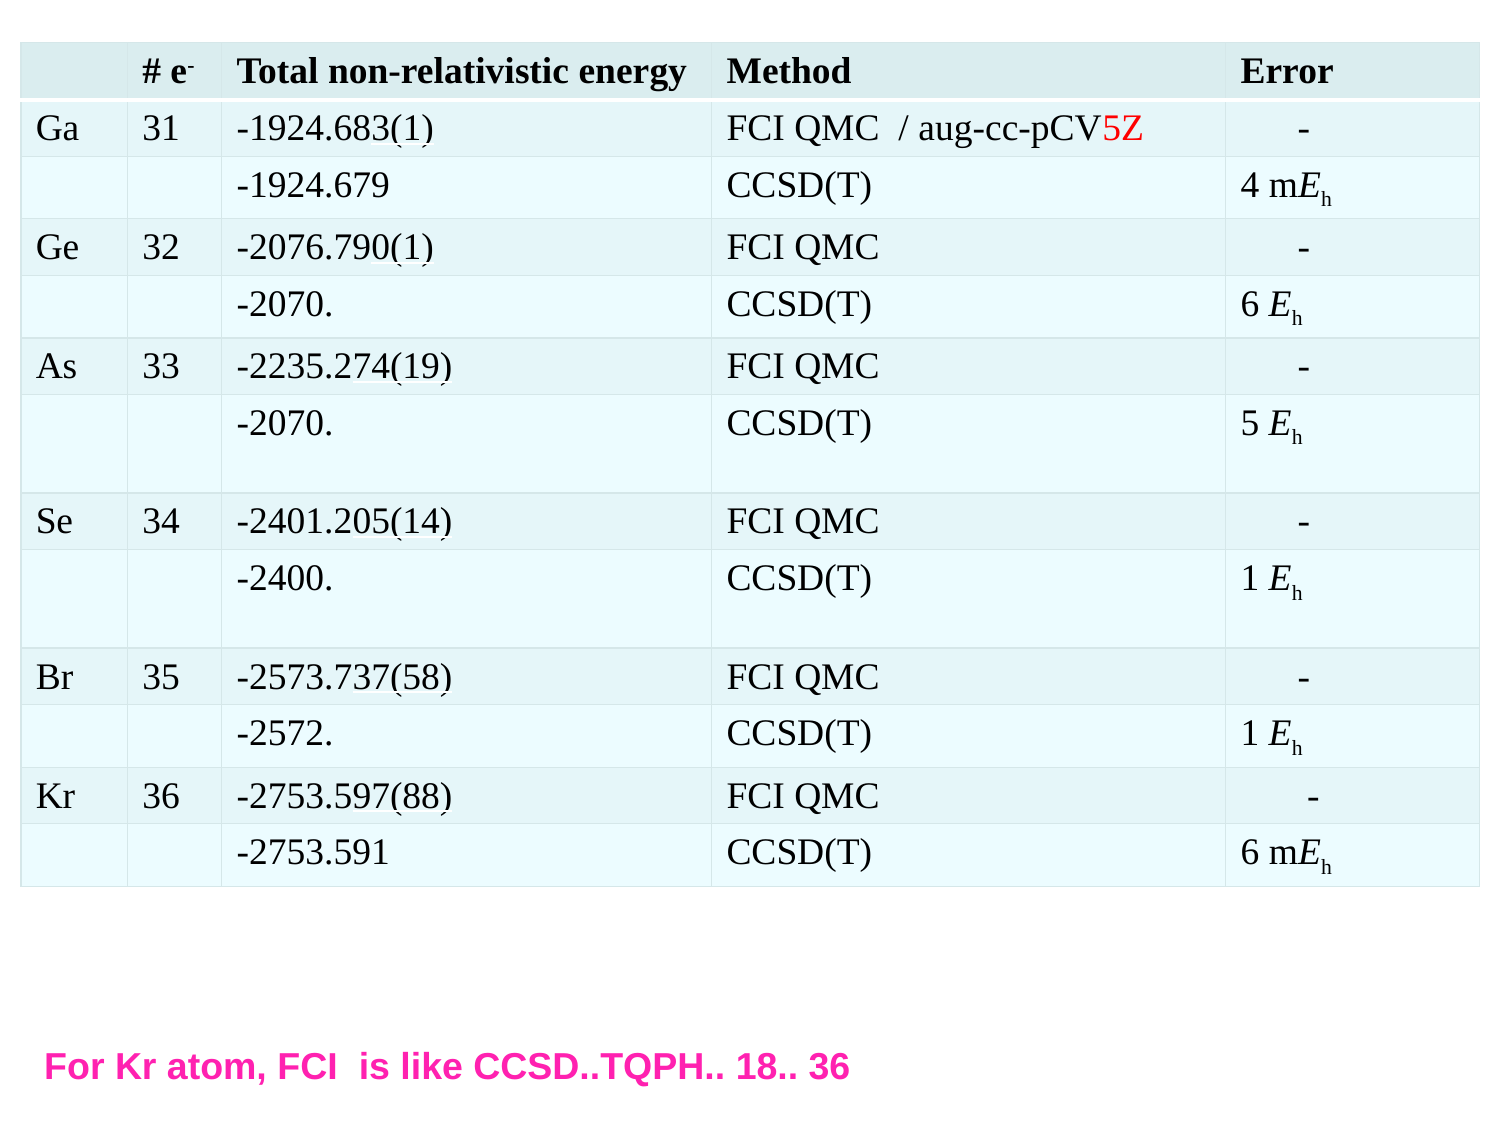

| | # e- | Total non-relativistic energy | Method | Error |
| --- | --- | --- | --- | --- |
| Ga | 31 | -1924.683(1) | FCI QMC / aug-cc-pCV5Z | - |
| | | -1924.679 | CCSD(T) | 4 mEh |
| Ge | 32 | -2076.790(1) | FCI QMC | - |
| | | -2070. | CCSD(T) | 6 Eh |
| As | 33 | -2235.274(19) | FCI QMC | - |
| | | -2070. | CCSD(T) | 5 Eh |
| Se | 34 | -2401.205(14) | FCI QMC | - |
| | | -2400. | CCSD(T) | 1 Eh |
| Br | 35 | -2573.737(58) | FCI QMC | - |
| | | -2572. | CCSD(T) | 1 Eh |
| Kr | 36 | -2753.597(88) | FCI QMC | - |
| | | -2753.591 | CCSD(T) | 6 mEh |
For Kr atom, FCI is like CCSD..TQPH.. 18.. 36